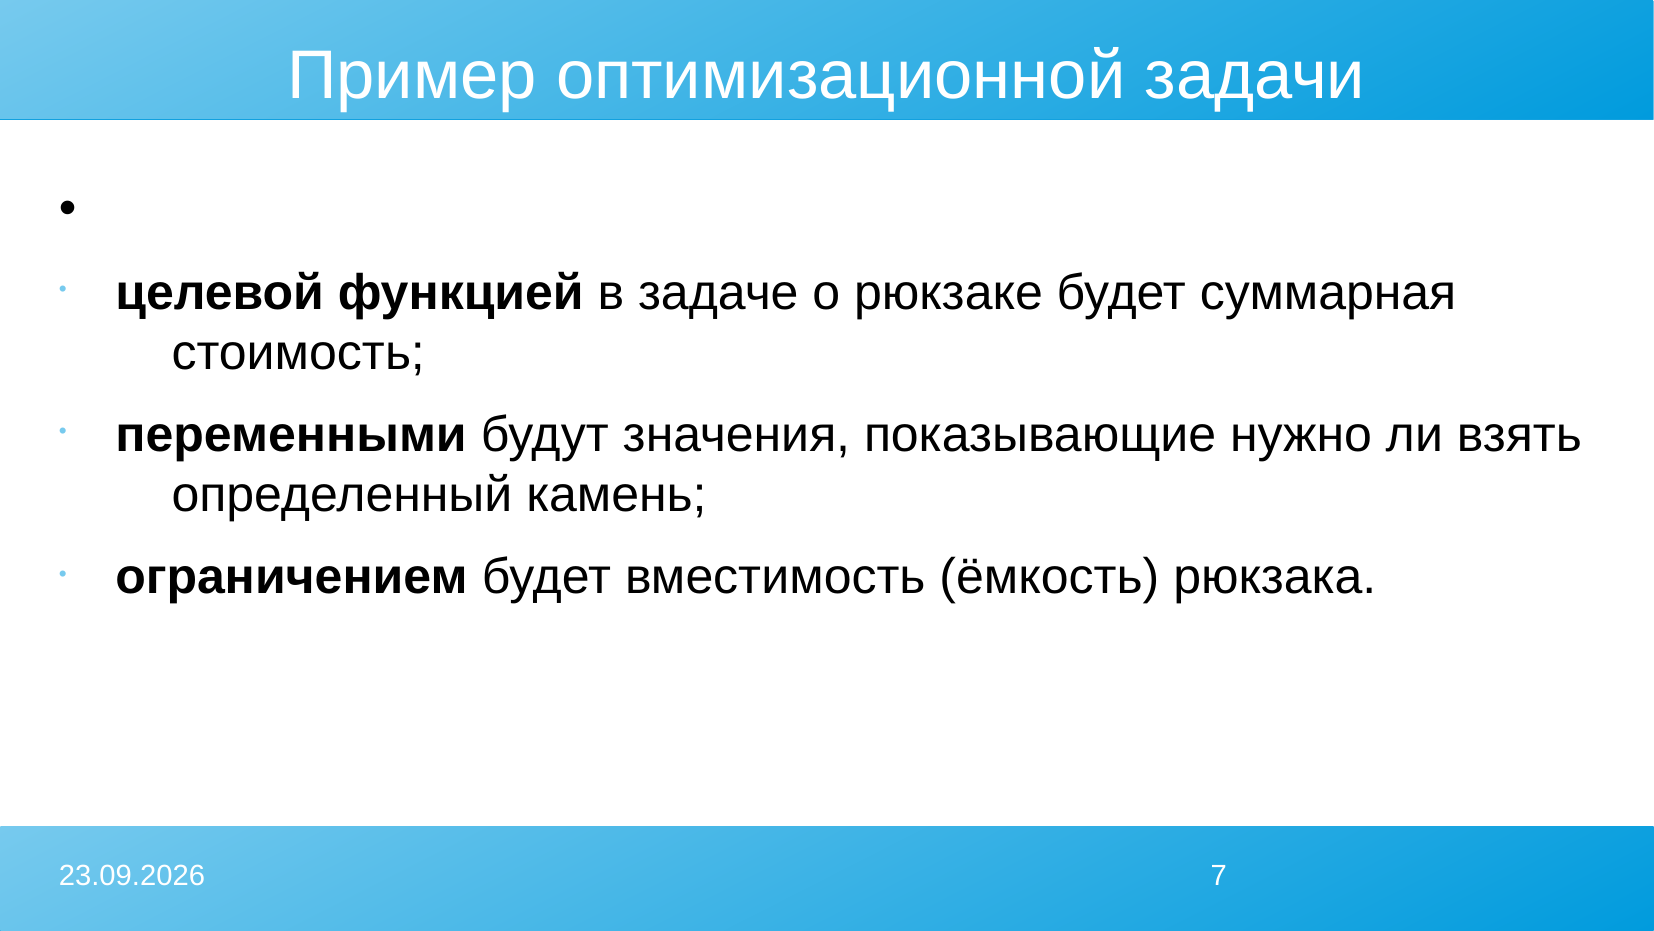

# Пример оптимизационной задачи
целевой функцией в задаче о рюкзаке будет суммарная стоимость;
переменными будут значения, показывающие нужно ли взять определенный камень;
ограничением будет вместимость (ёмкость) рюкзака.
6